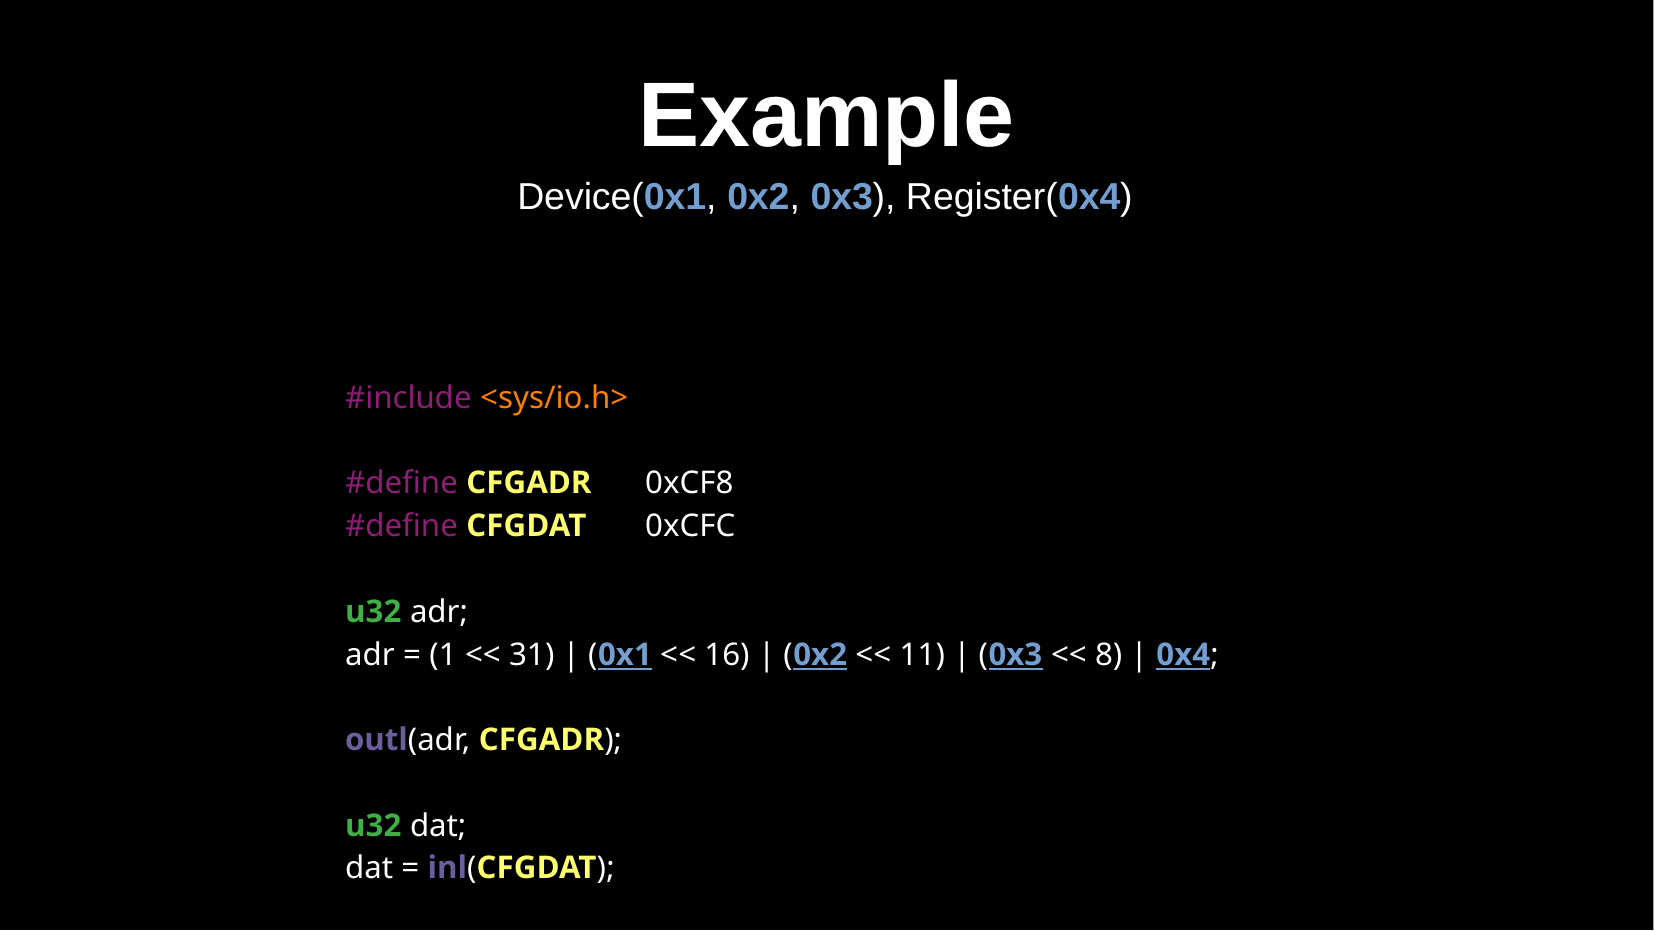

# Example
Device(0x1, 0x2, 0x3), Register(0x4)
#include <sys/io.h>
#define CFGADR	0xCF8
#define CFGDAT	0xCFC
u32 adr;
adr = (1 << 31) | (0x1 << 16) | (0x2 << 11) | (0x3 << 8) | 0x4;
outl(adr, CFGADR);
u32 dat;
dat = inl(CFGDAT);